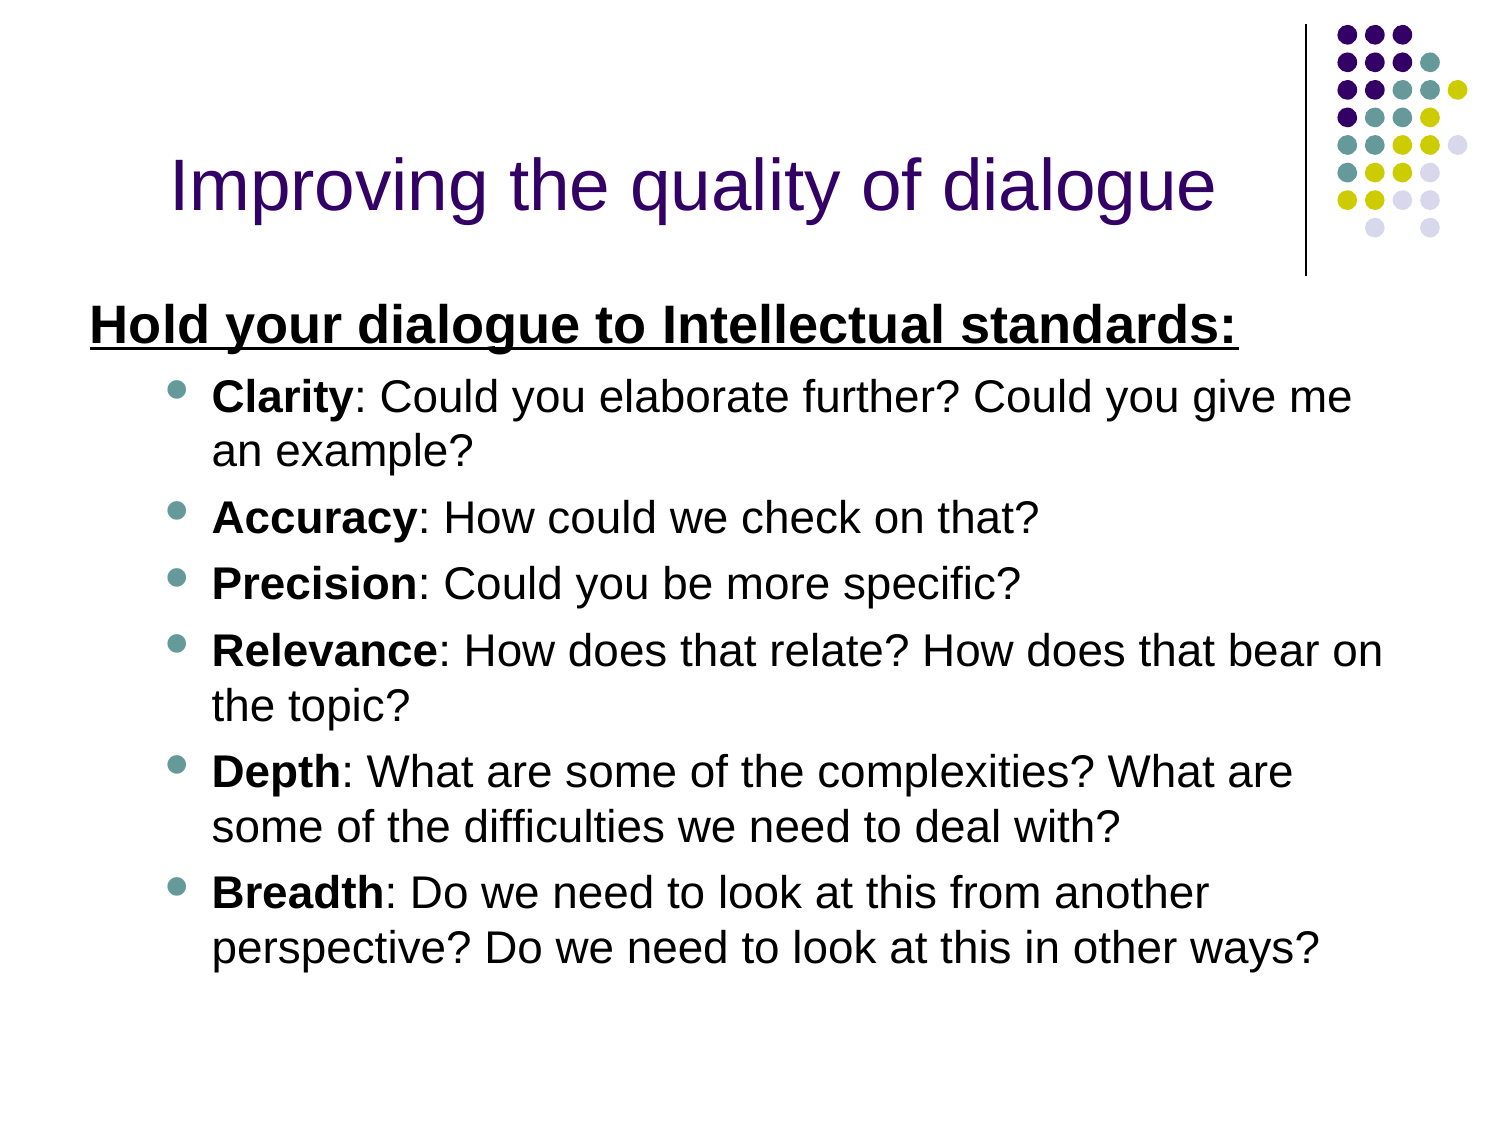

# Improving the quality of dialogue
Hold your dialogue to Intellectual standards:
Clarity: Could you elaborate further? Could you give me an example?
Accuracy: How could we check on that?
Precision: Could you be more specific?
Relevance: How does that relate? How does that bear on the topic?
Depth: What are some of the complexities? What are some of the difficulties we need to deal with?
Breadth: Do we need to look at this from another perspective? Do we need to look at this in other ways?